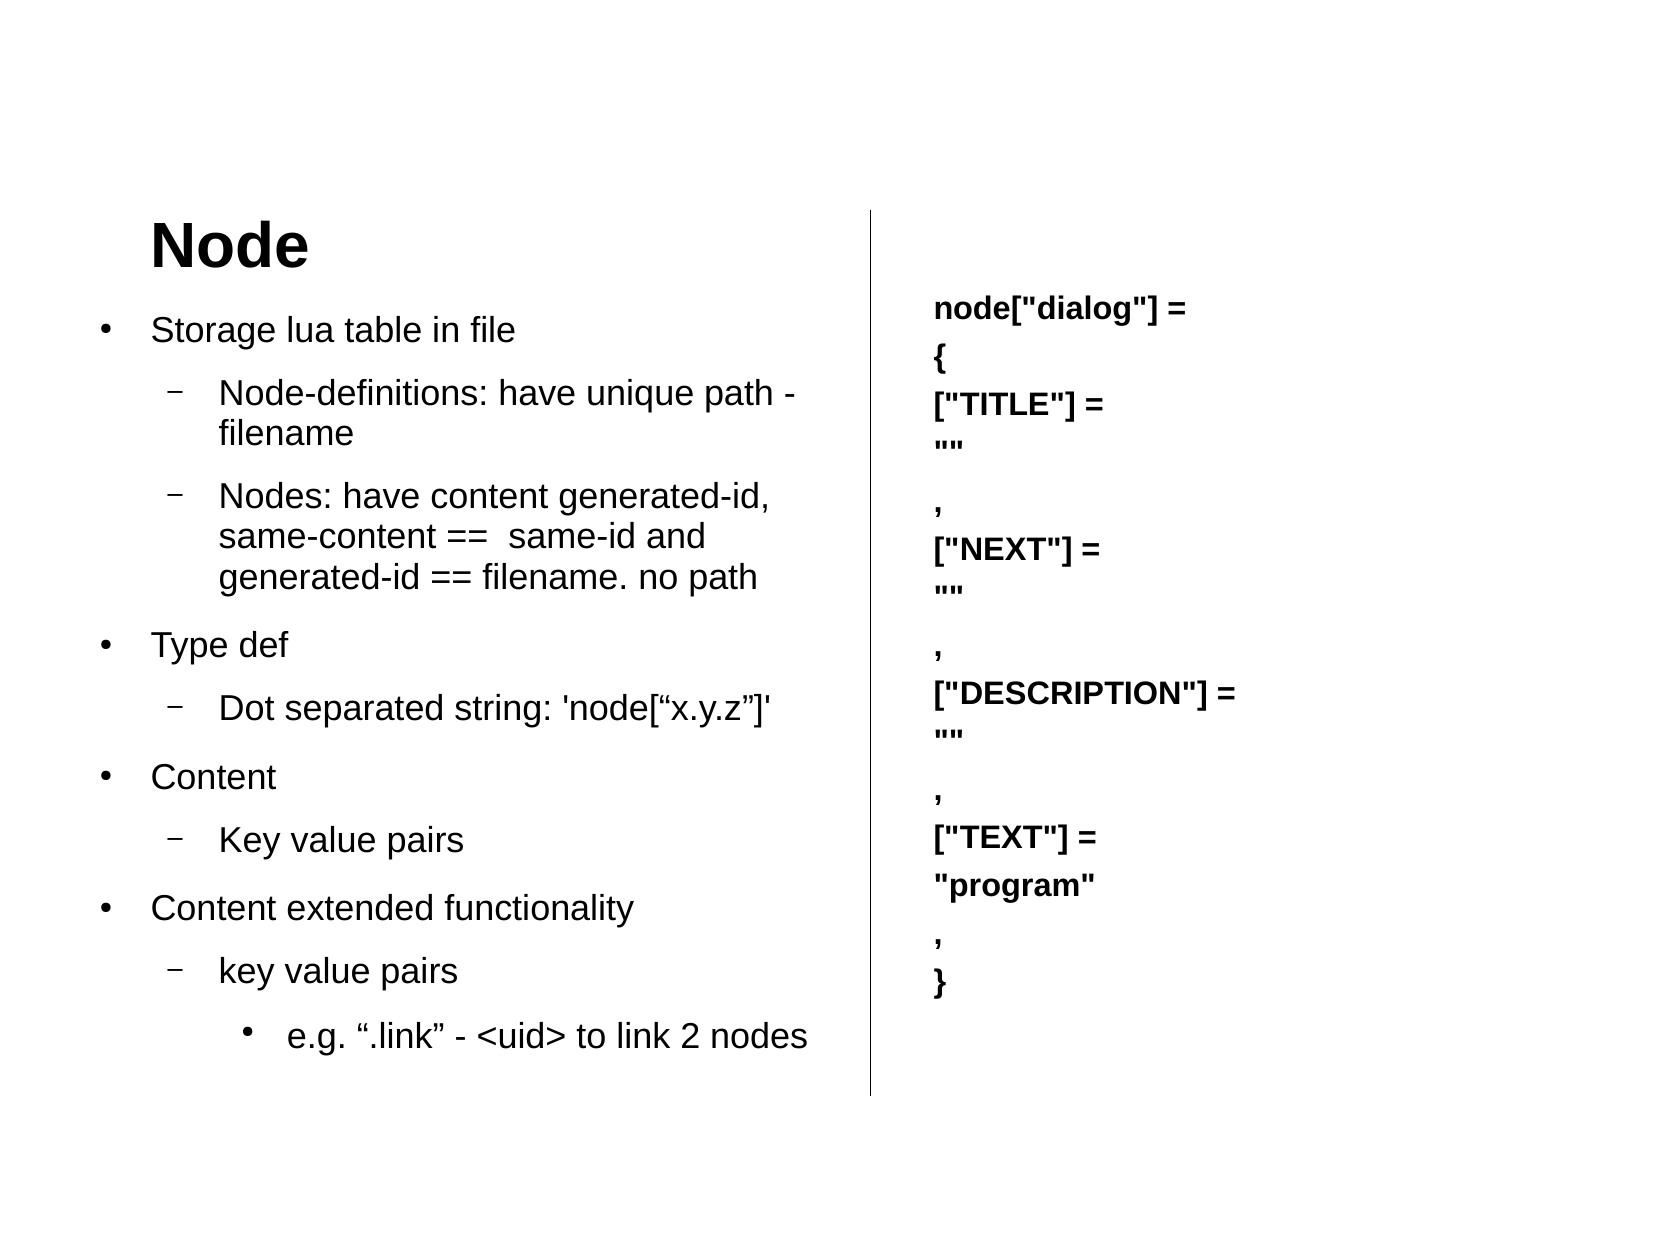

# Node
Storage lua table in file
Node-definitions: have unique path -filename
Nodes: have content generated-id, same-content == same-id and generated-id == filename. no path
Type def
Dot separated string: 'node[“x.y.z”]'
Content
Key value pairs
Content extended functionality
key value pairs
e.g. “.link” - <uid> to link 2 nodes
node["dialog"] =
{
["TITLE"] =
""
,
["NEXT"] =
""
,
["DESCRIPTION"] =
""
,
["TEXT"] =
"program"
,
}